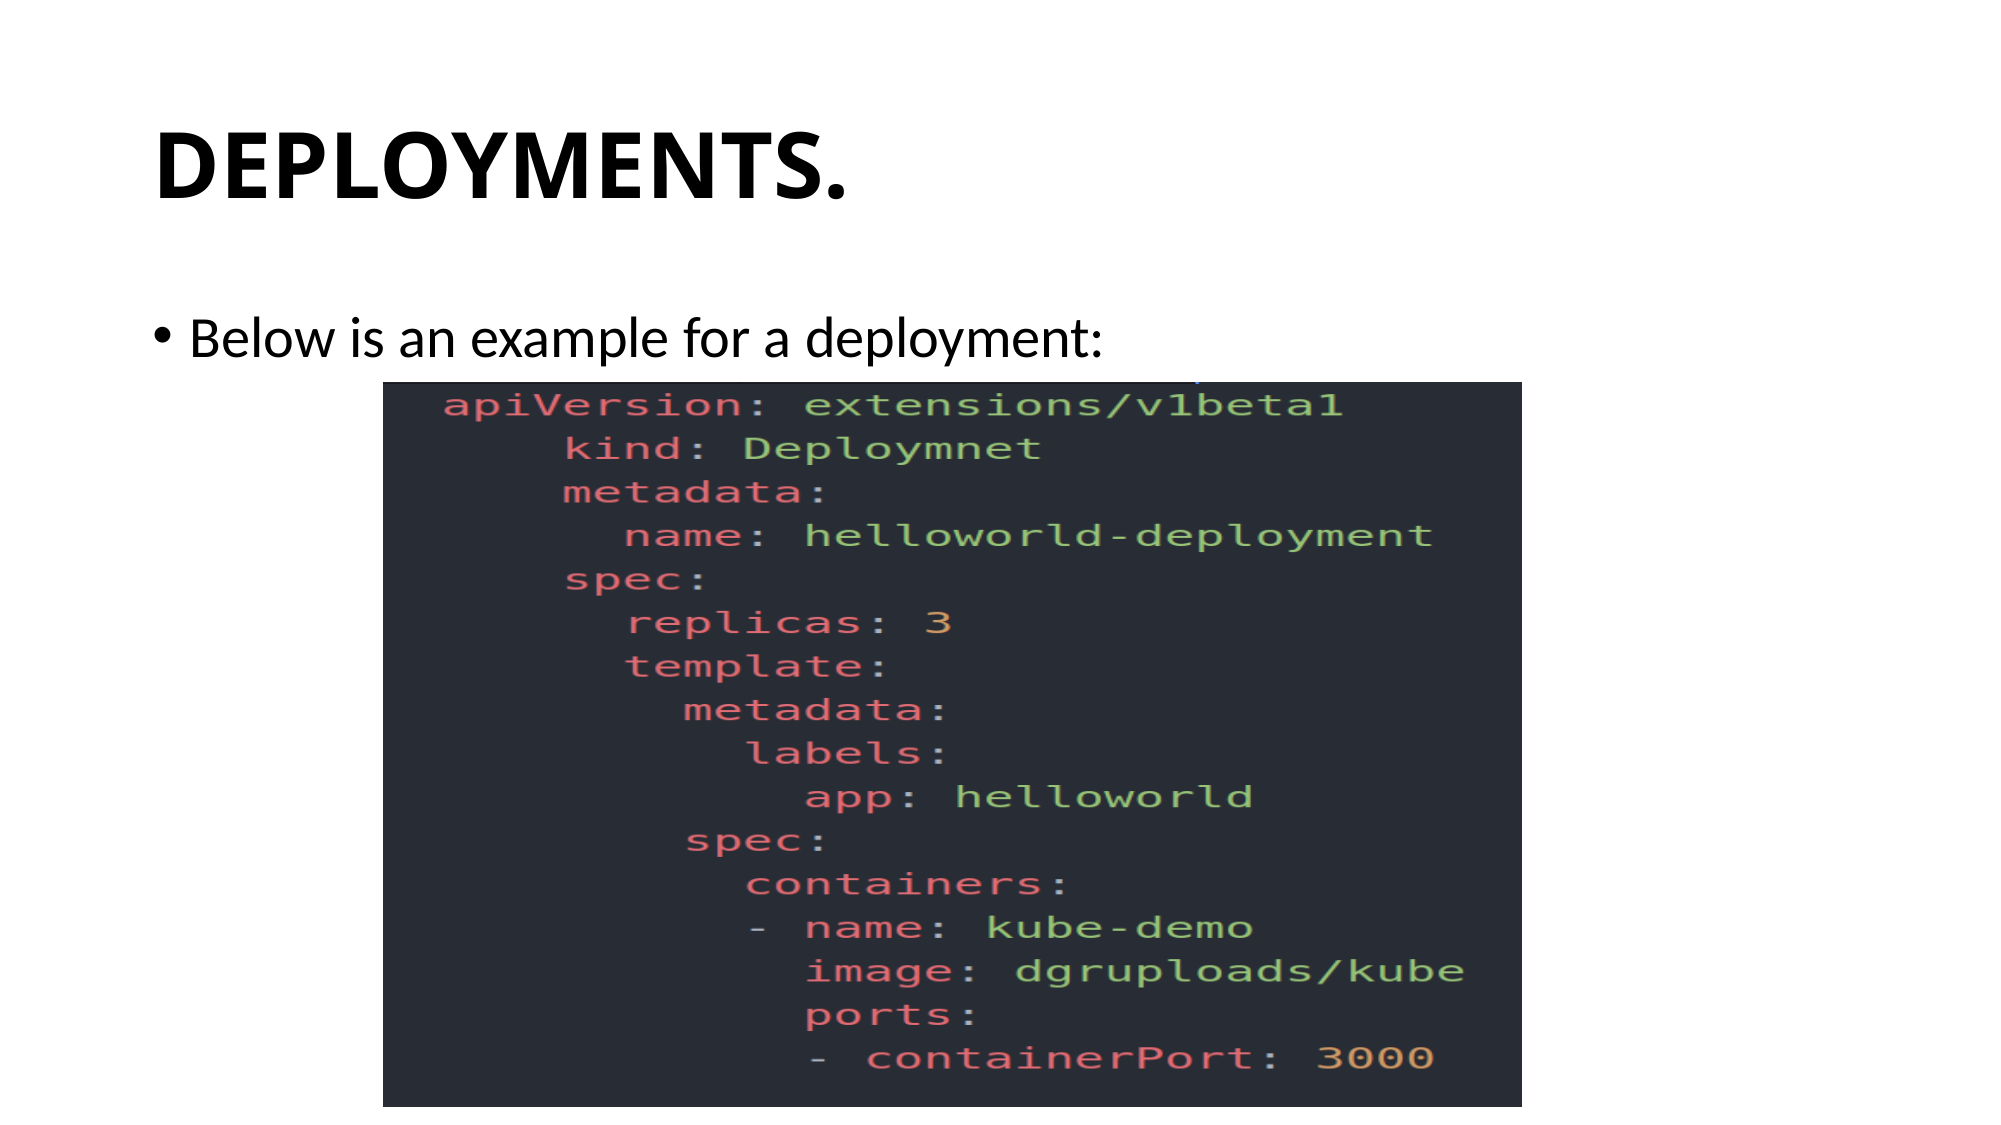

# DEPLOYMENTS.
Below is an example for a deployment: